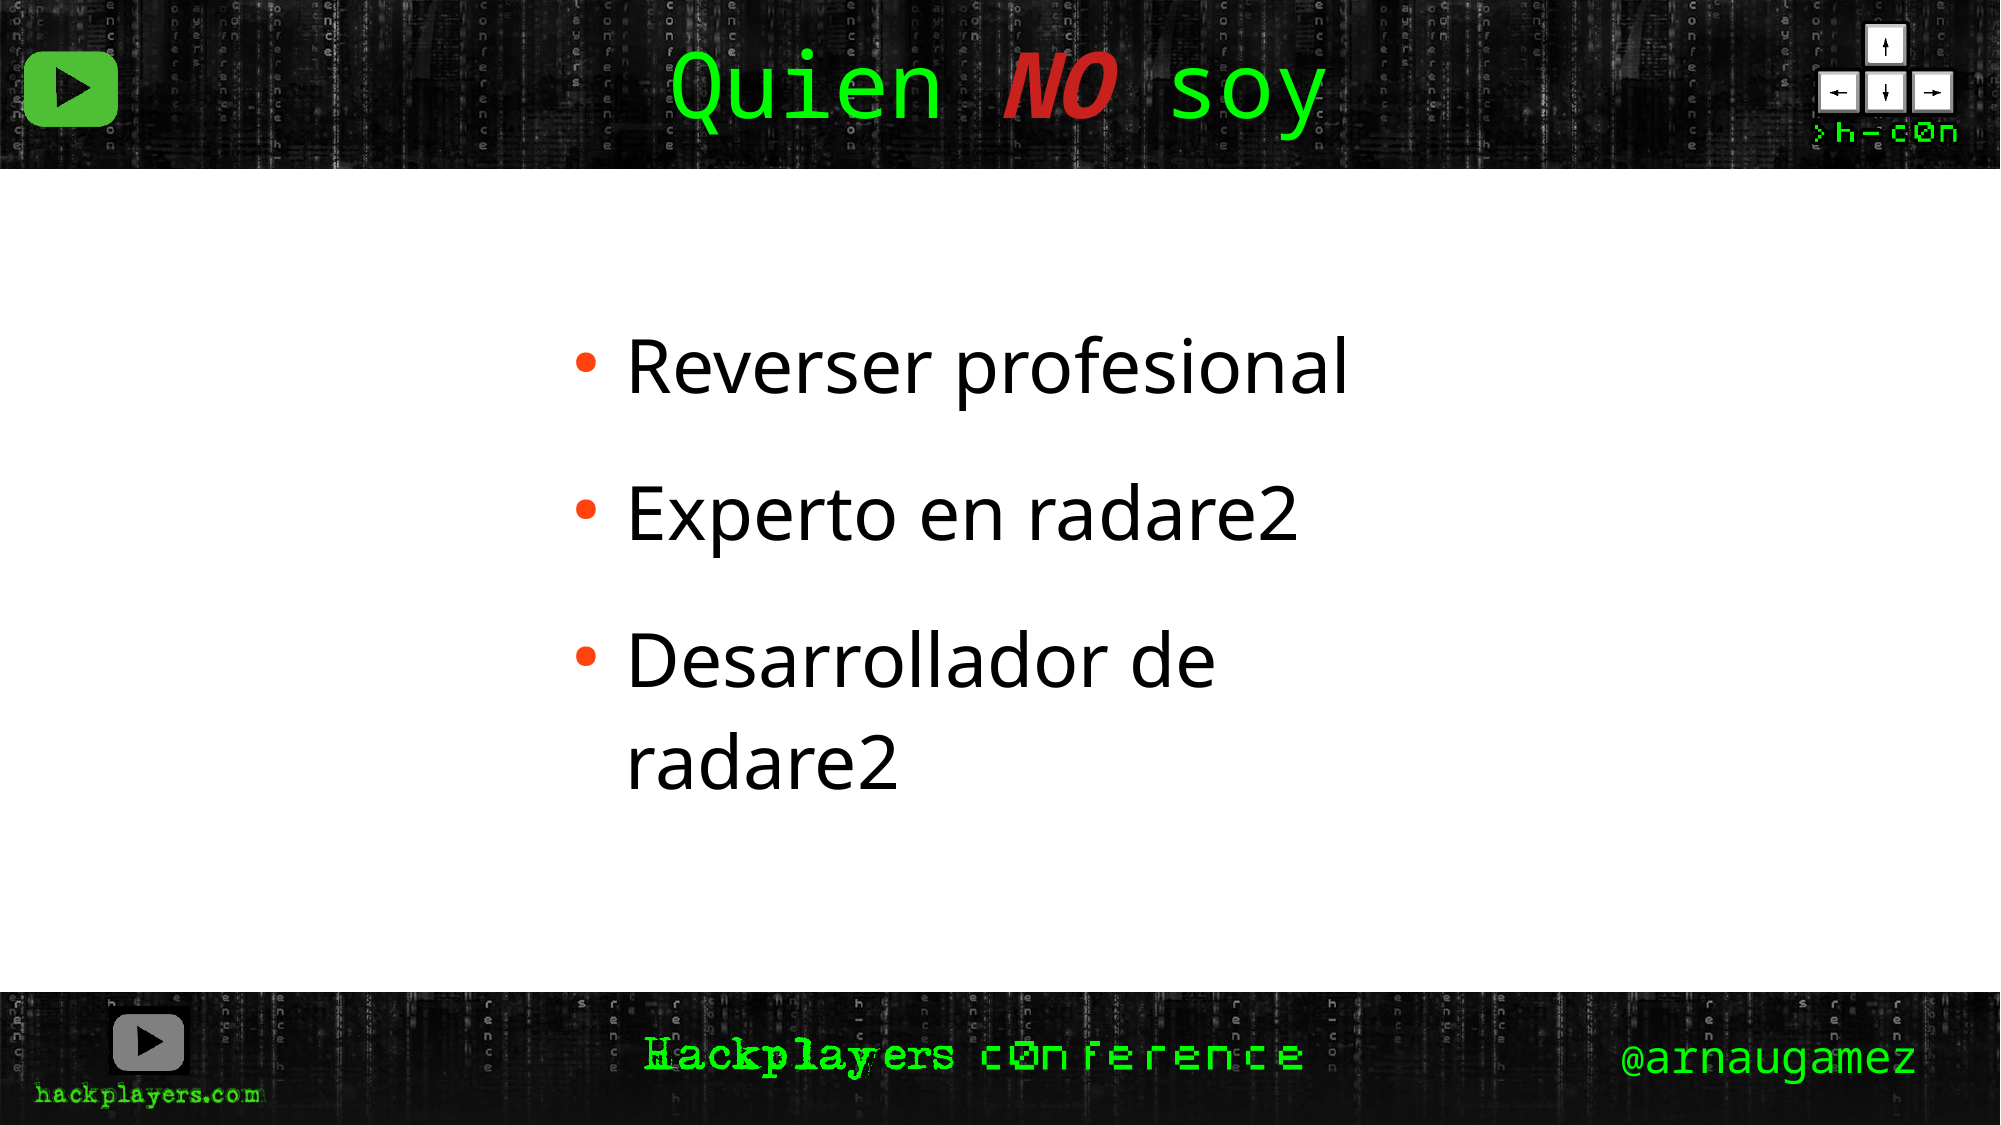

# Quien NO soy
Reverser profesional
Experto en radare2
Desarrollador de radare2